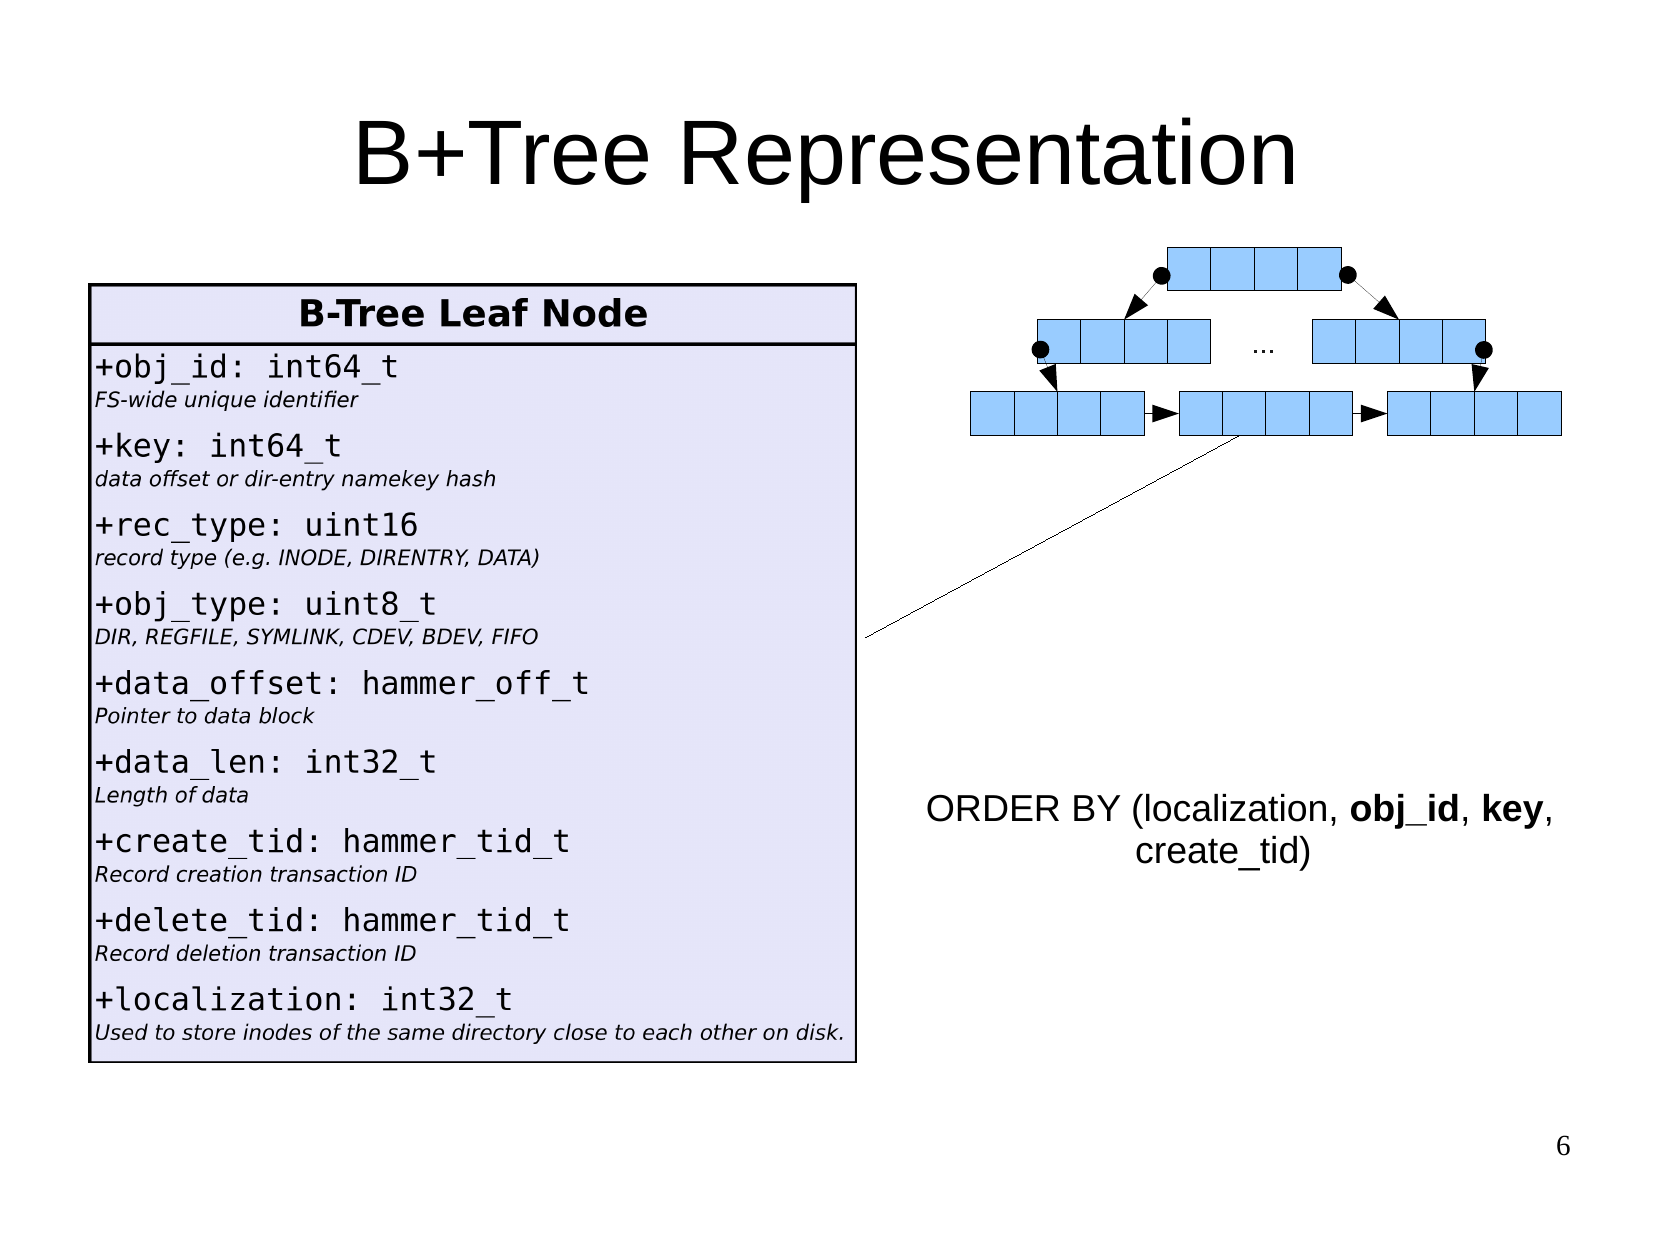

# B+Tree Representation
ORDER BY (localization, obj_id, key,
 create_tid)
6